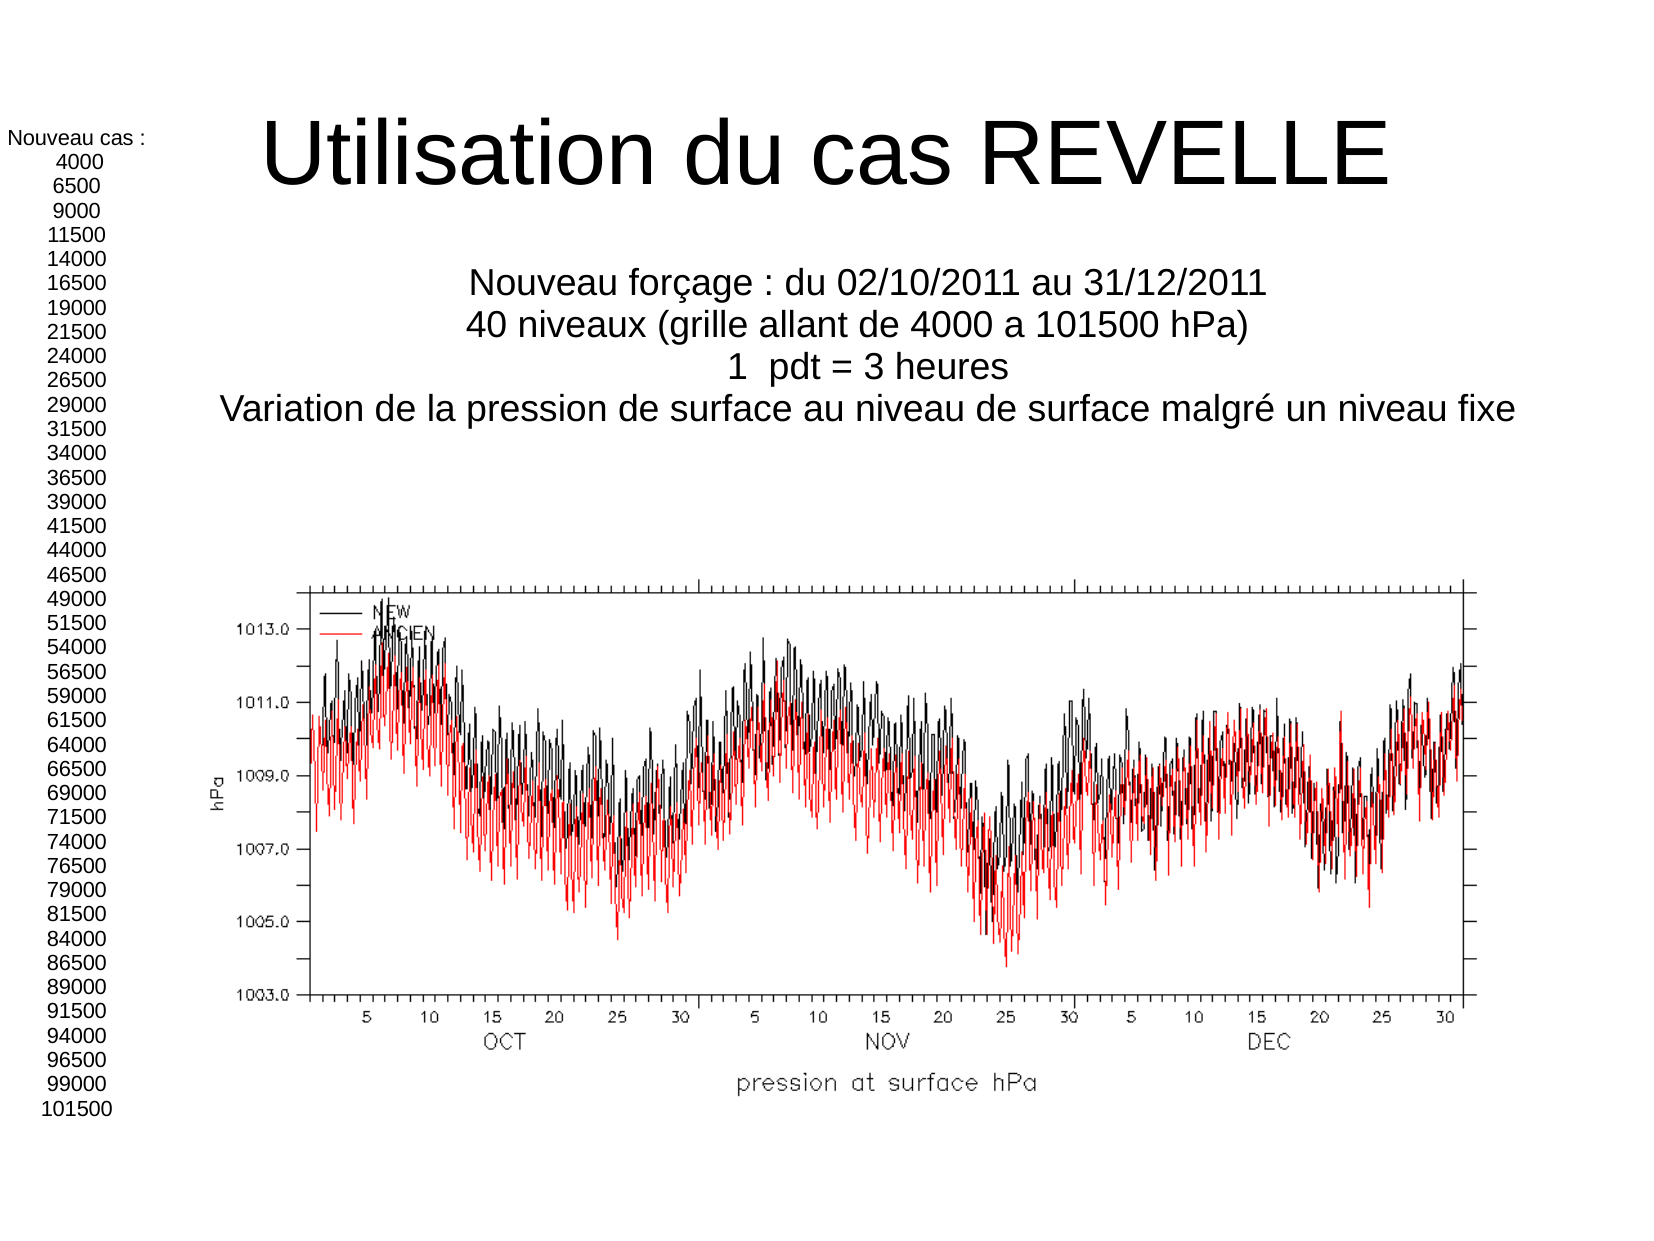

# Utilisation du cas REVELLE
Nouveau cas :
 4000
6500
9000
11500
14000
16500
19000
21500
24000
26500
29000
31500
34000
36500
39000
41500
44000
46500
49000
51500
54000
56500
59000
61500
64000
66500
69000
71500
74000
76500
79000
81500
84000
86500
89000
91500
94000
96500
99000
101500
Nouveau forçage : du 02/10/2011 au 31/12/2011
40 niveaux (grille allant de 4000 a 101500 hPa)
1 pdt = 3 heures
Variation de la pression de surface au niveau de surface malgré un niveau fixe